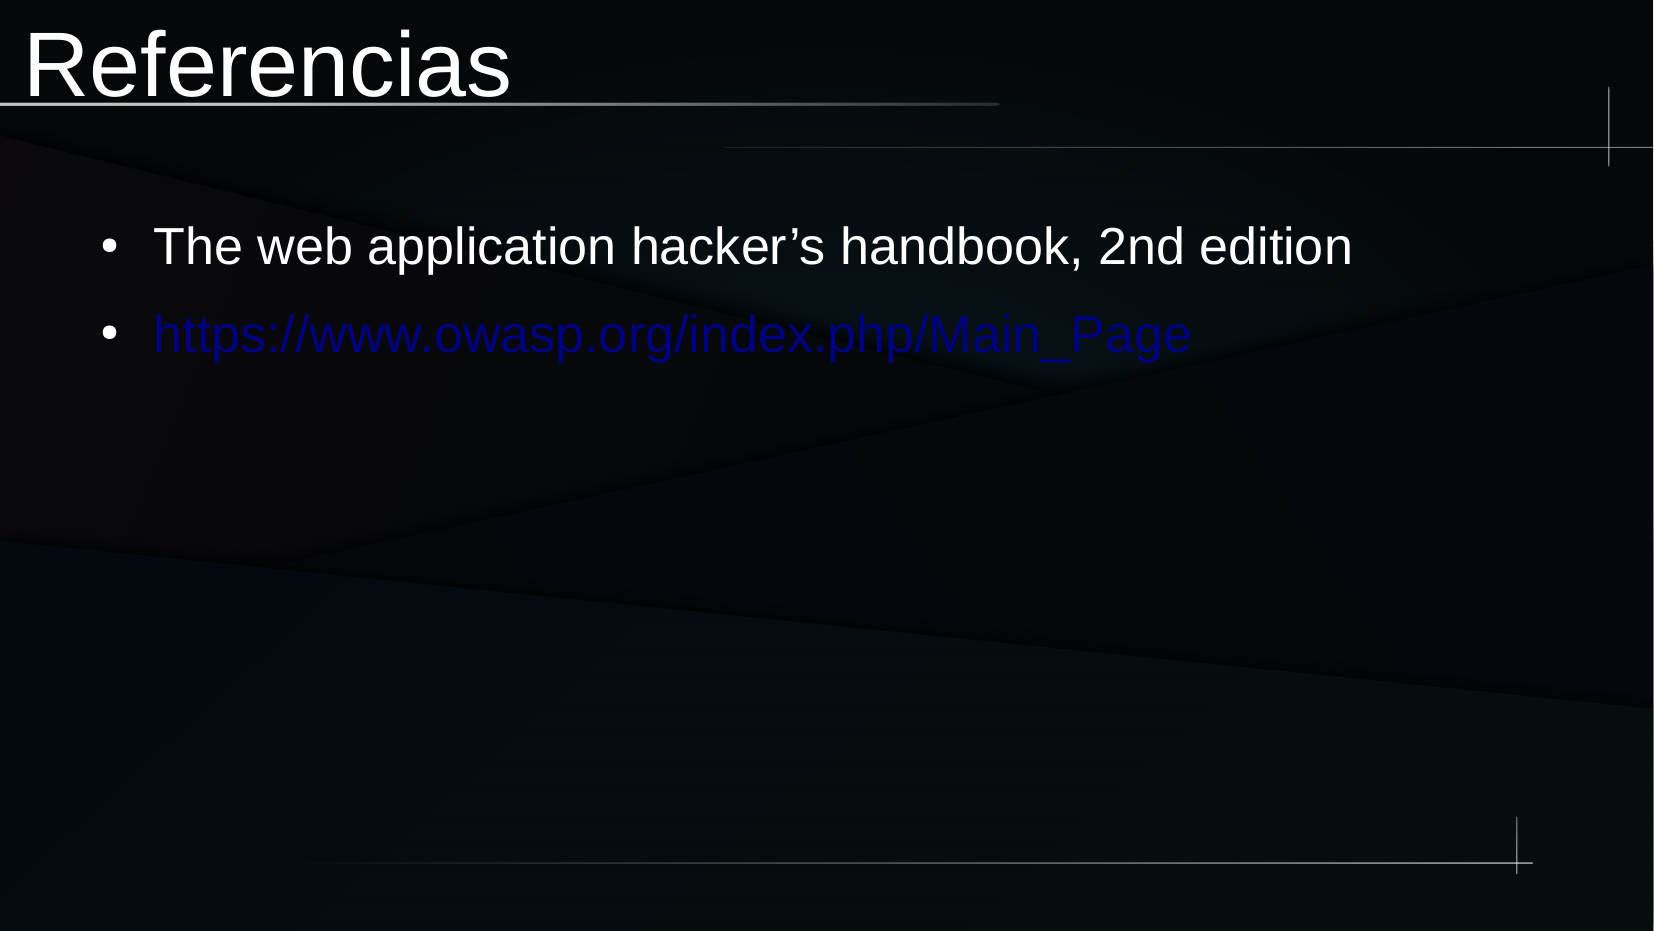

# Referencias
The web application hacker’s handbook, 2nd edition
https://www.owasp.org/index.php/Main_Page